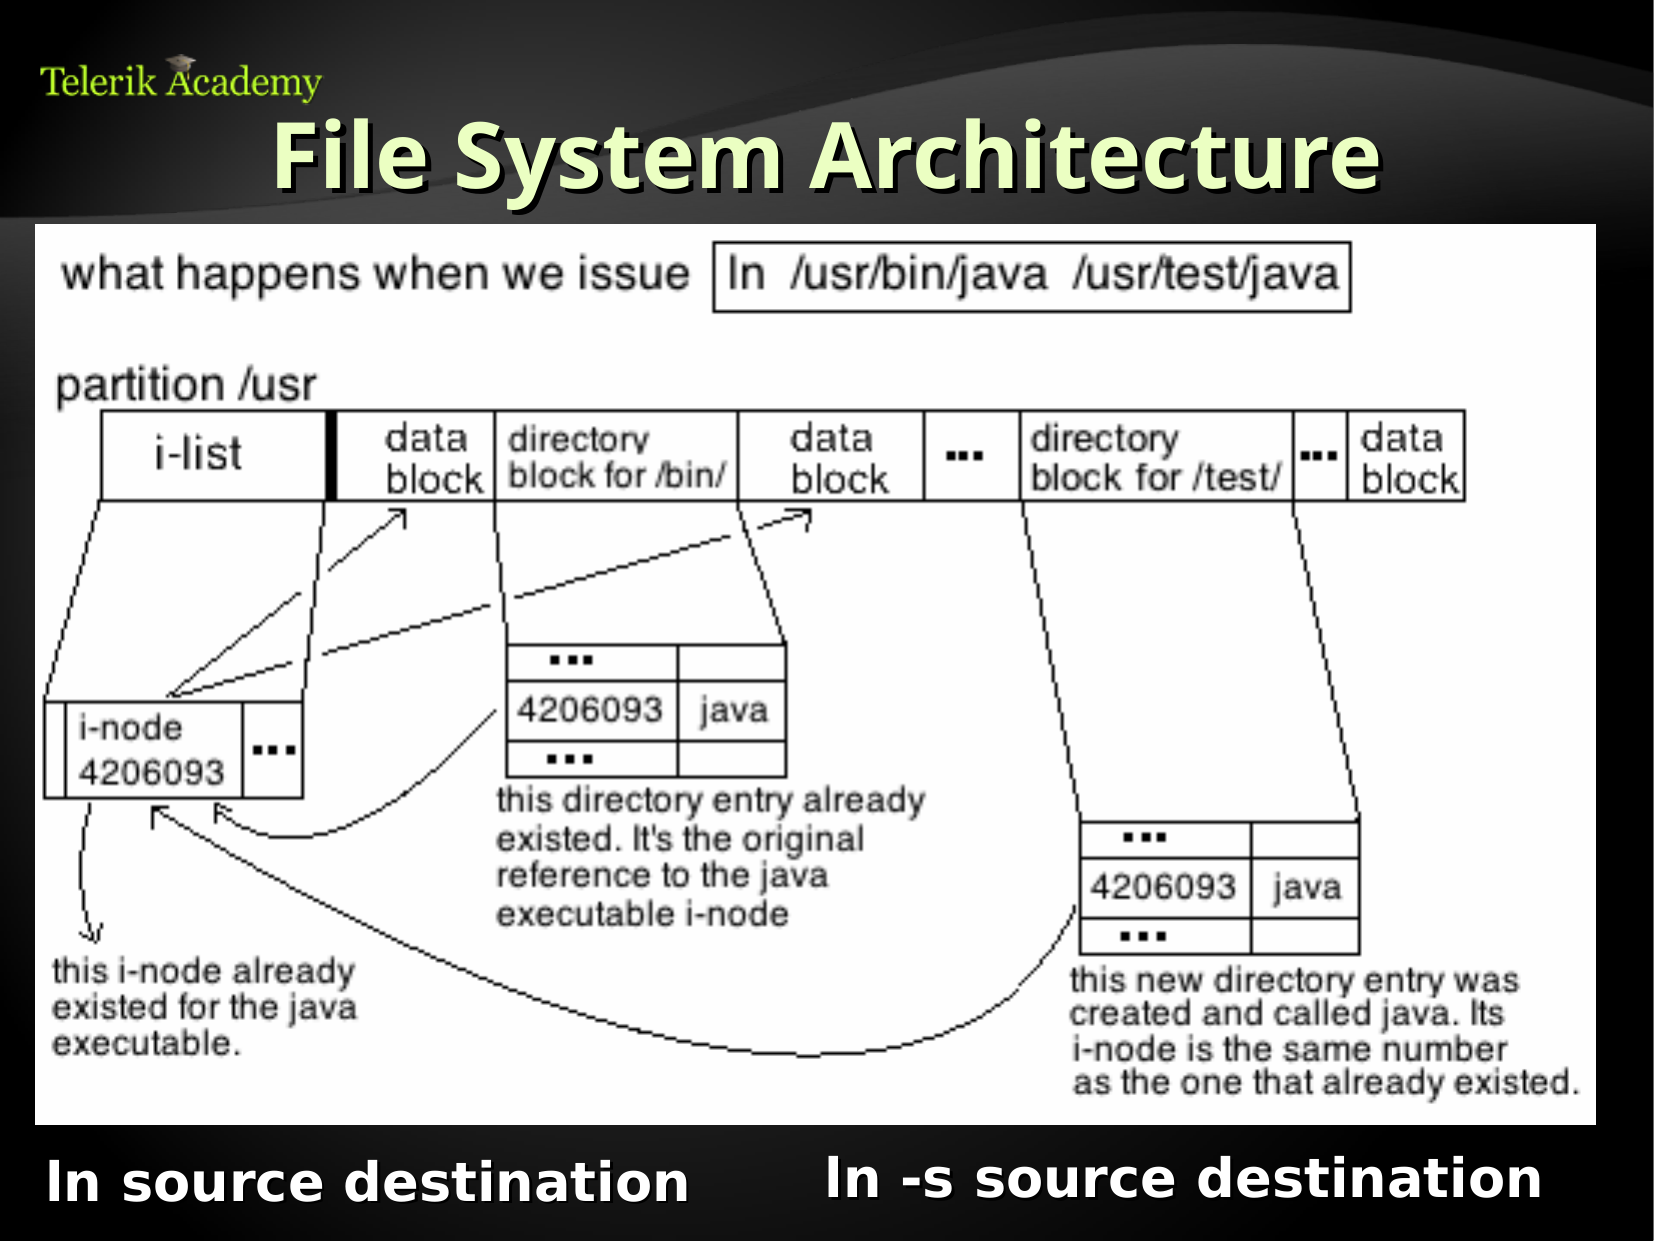

# File System Architecture
ln -s source destination
ln source destination